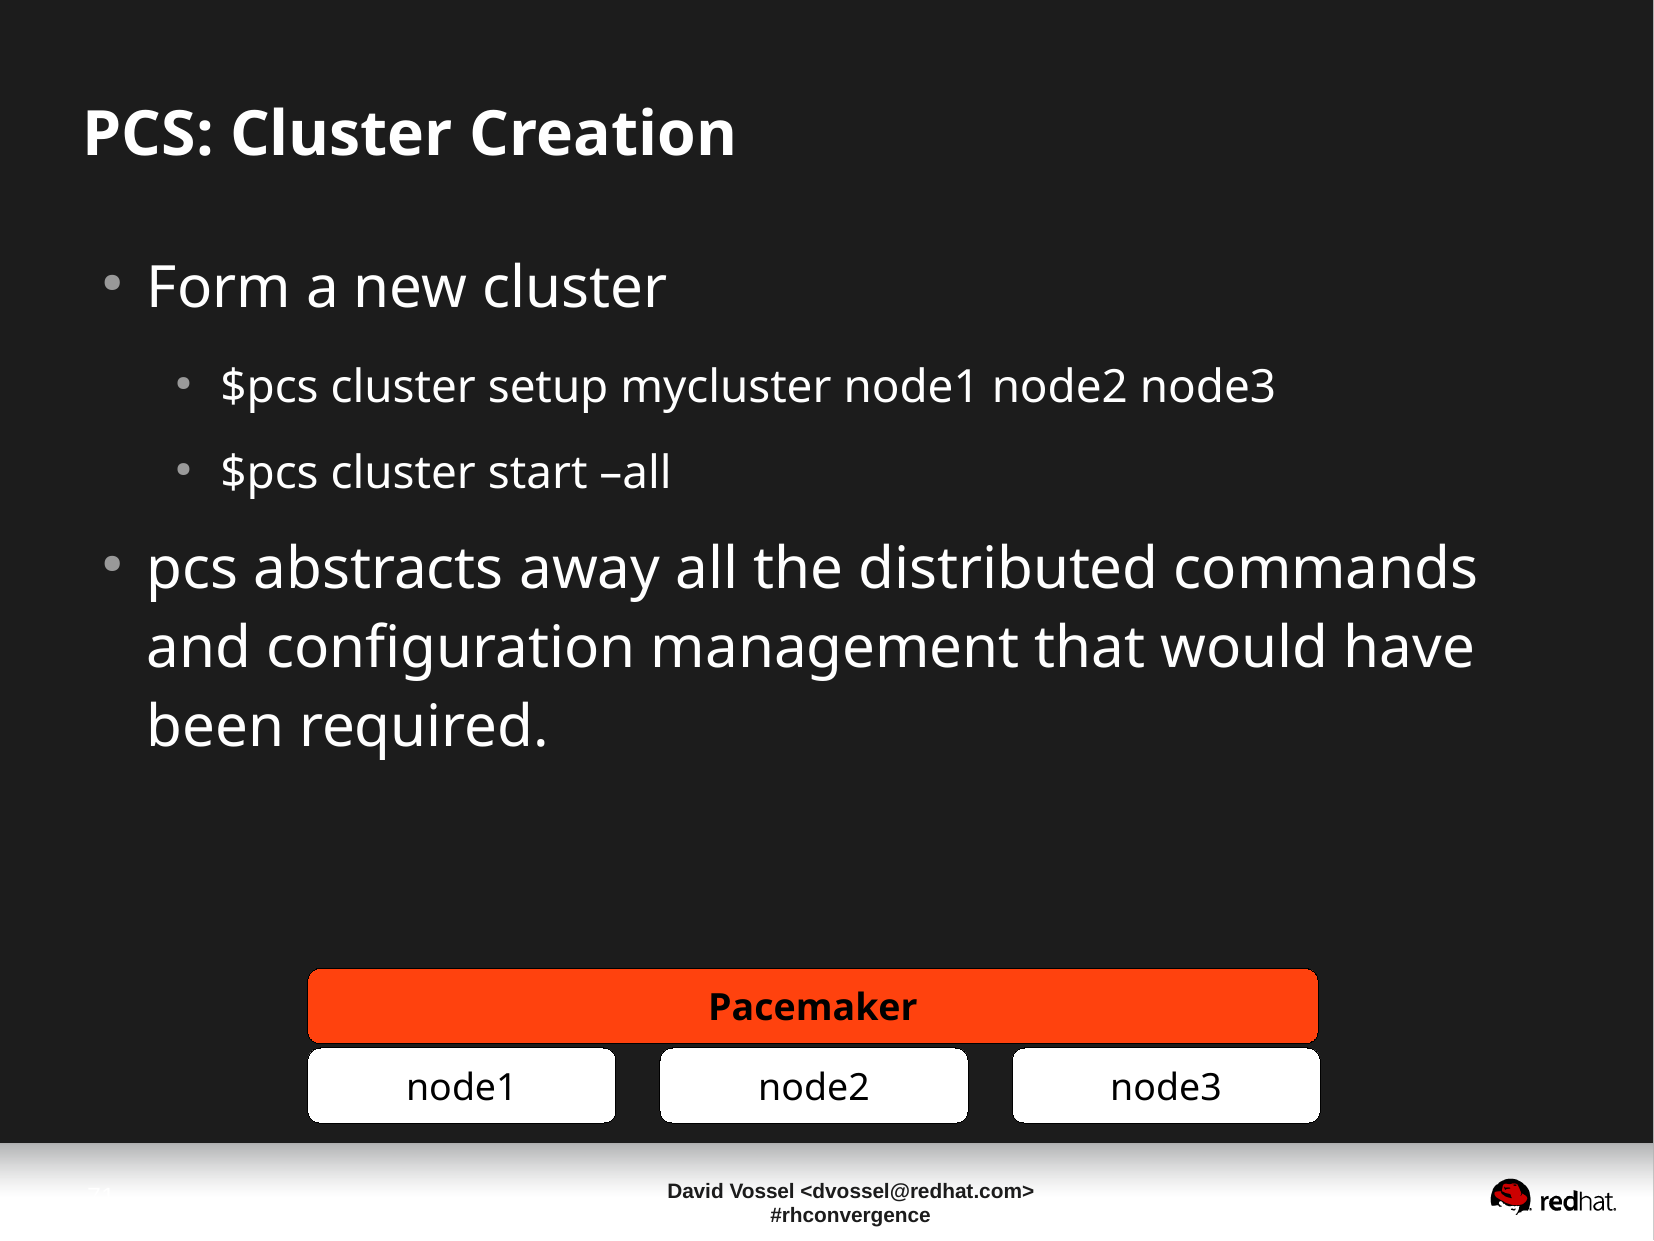

# PCS: Cluster Creation
Form a new cluster
$pcs cluster setup mycluster node1 node2 node3
$pcs cluster start –all
pcs abstracts away all the distributed commands and configuration management that would have been required.
Pacemaker
node1
node2
node3